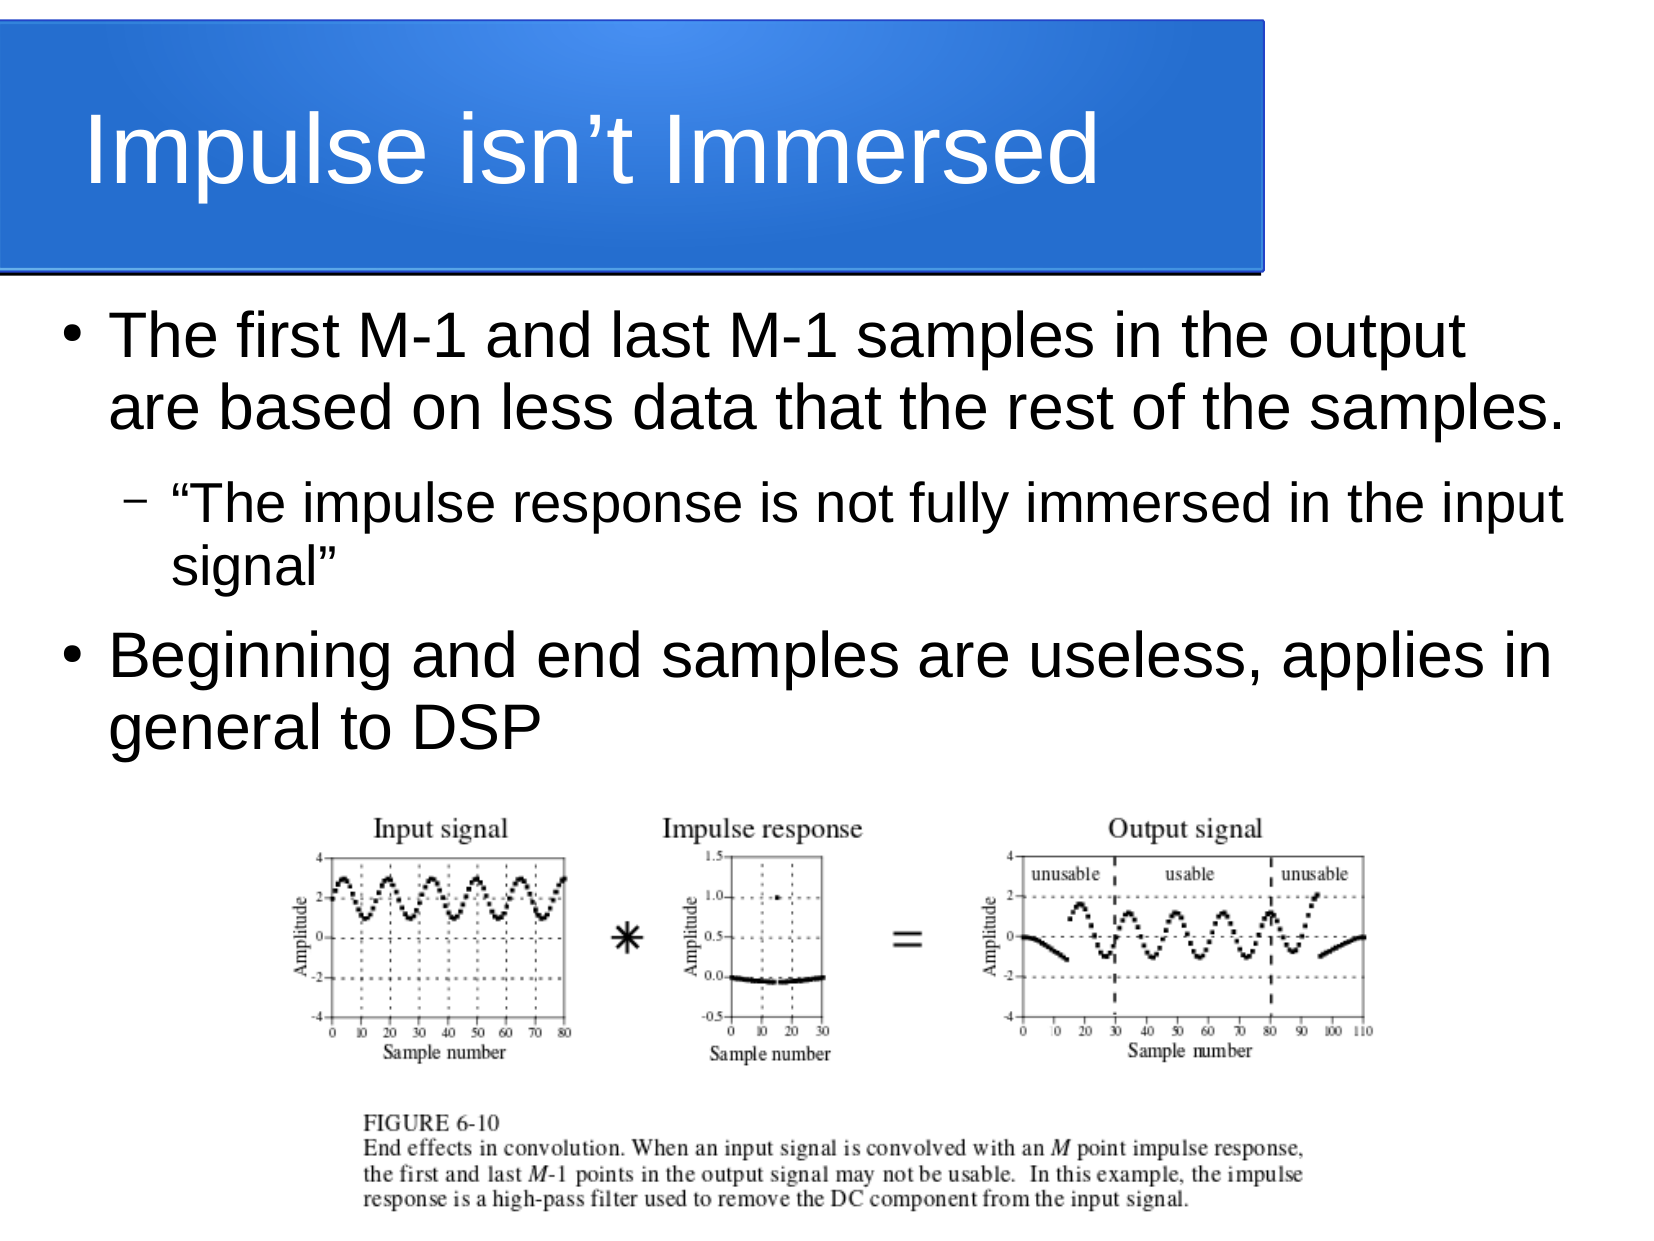

# Impulse isn’t Immersed
The first M-1 and last M-1 samples in the output are based on less data that the rest of the samples.
“The impulse response is not fully immersed in the input signal”
Beginning and end samples are useless, applies in general to DSP